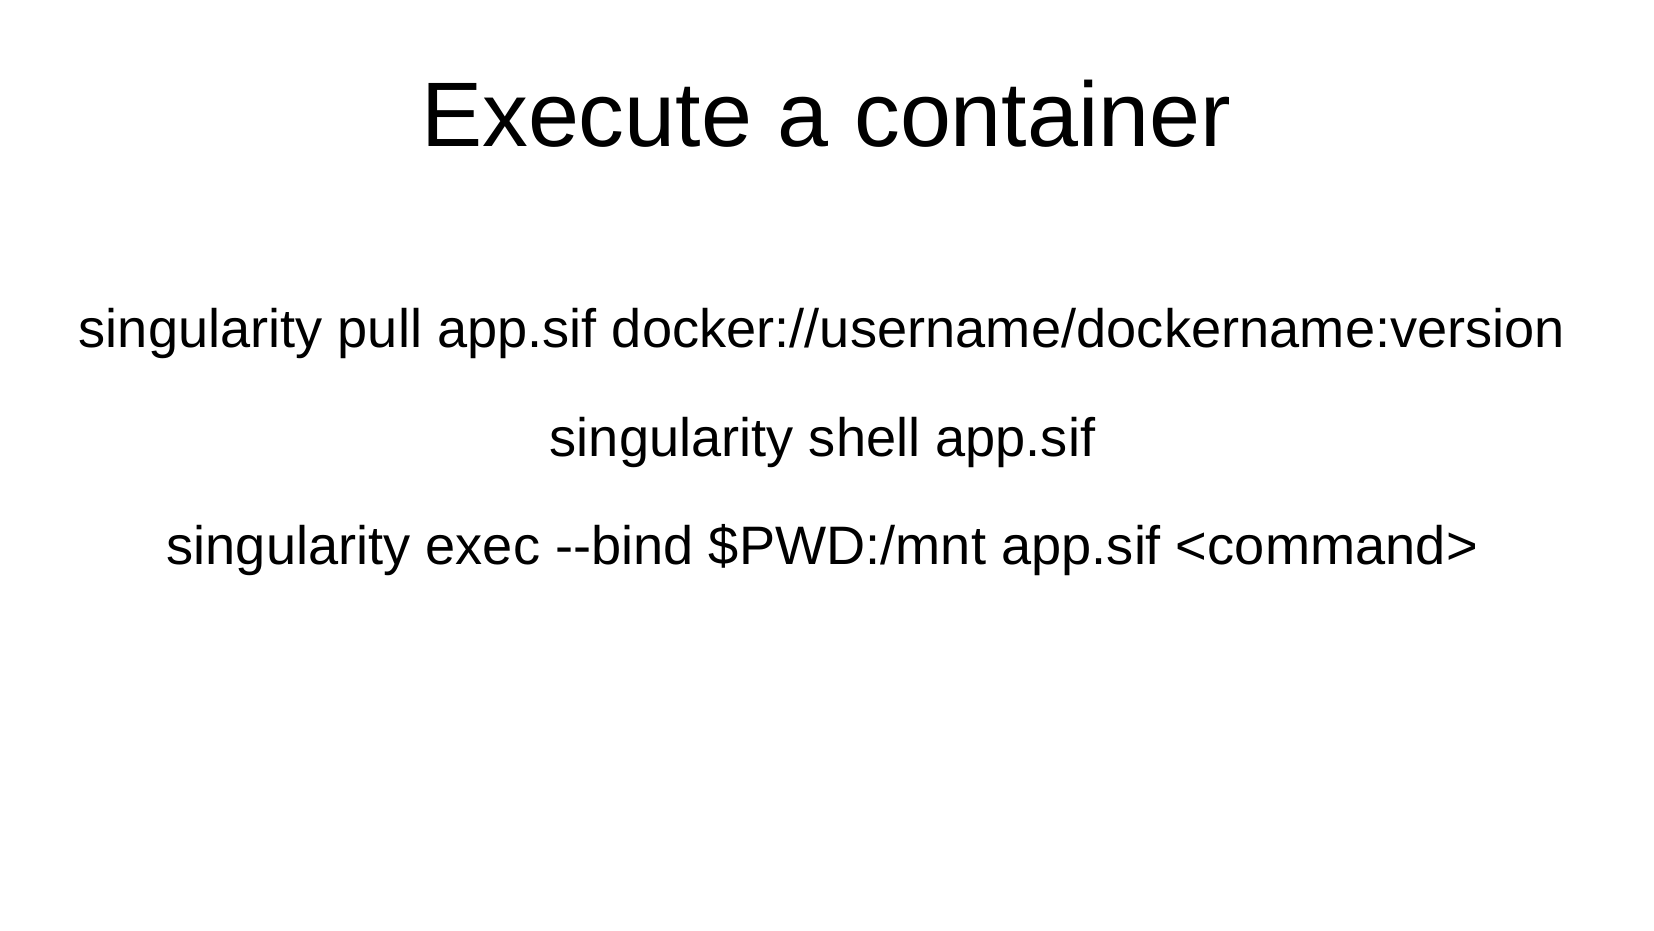

# Execute a container
singularity pull app.sif docker://username/dockername:version
singularity shell app.sif
singularity exec --bind $PWD:/mnt app.sif <command>